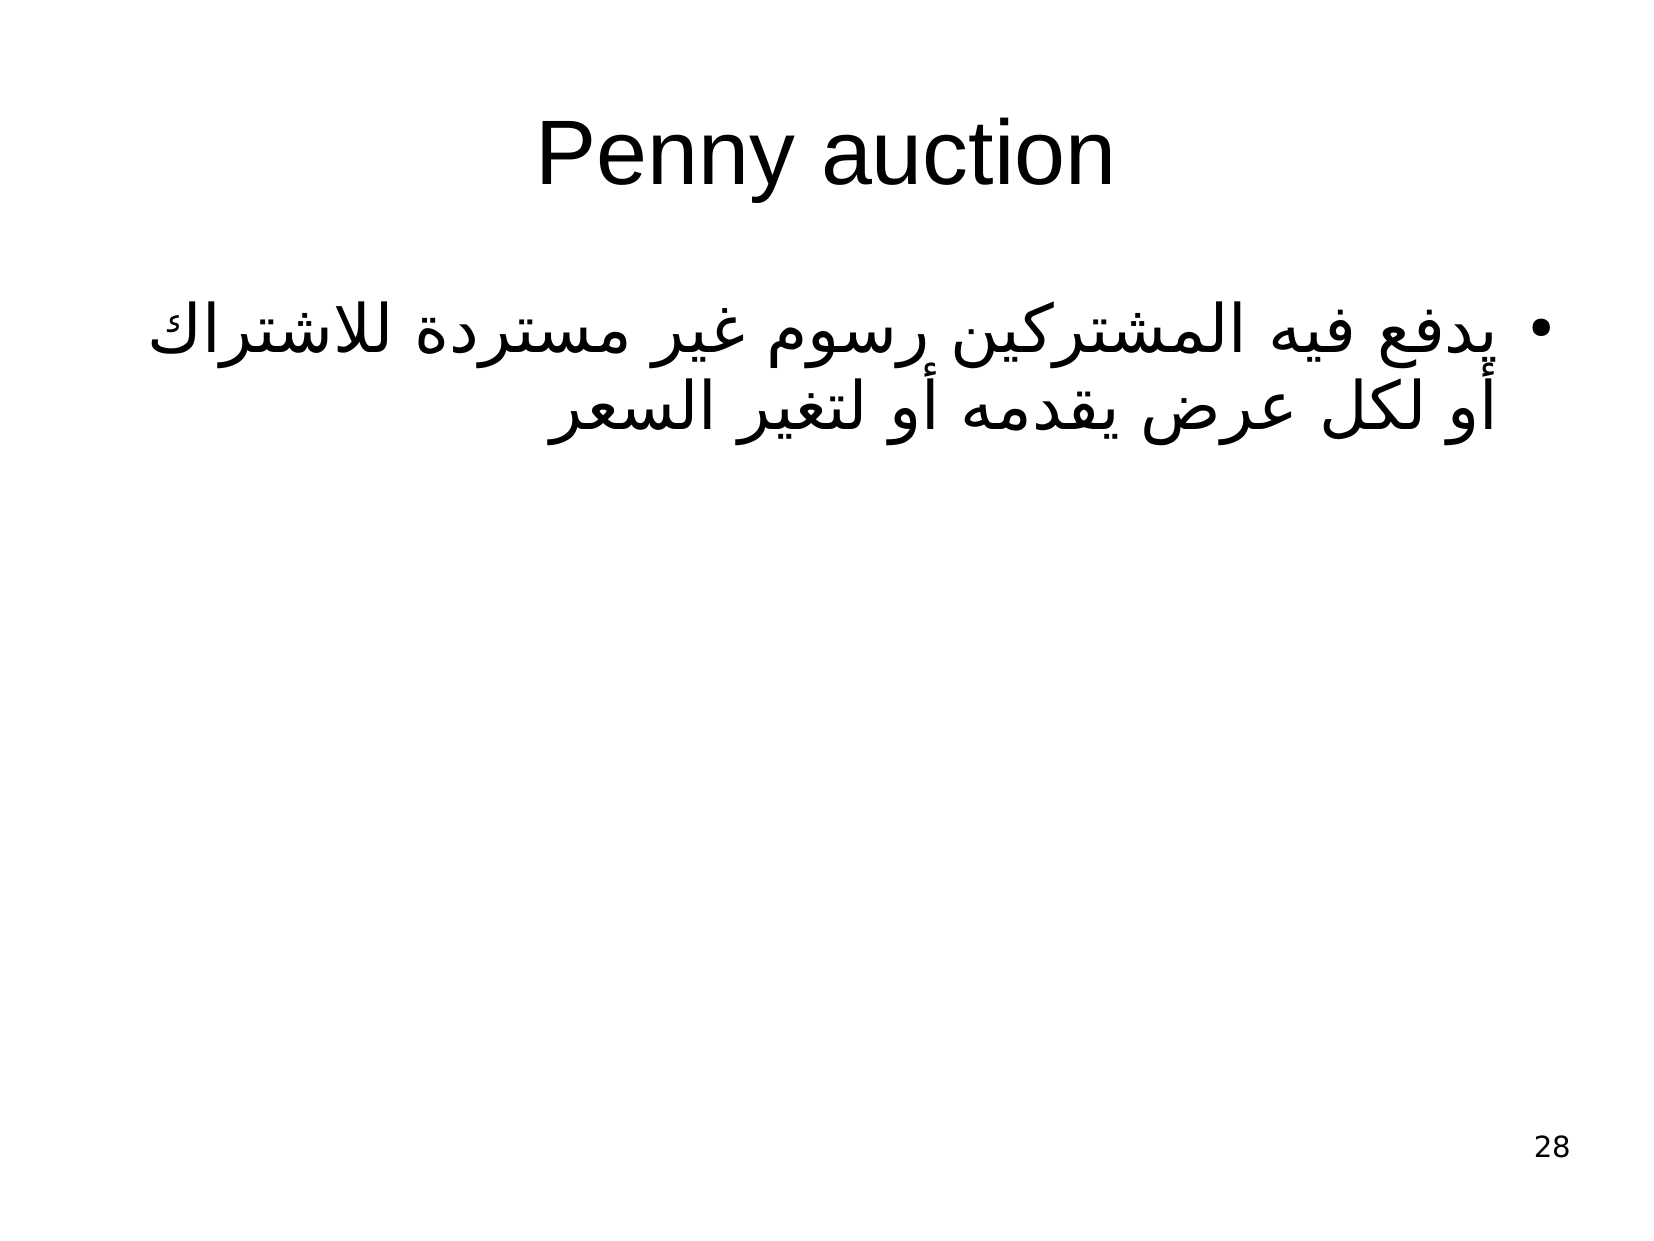

# Penny auction
يدفع فيه المشتركين رسوم غير مستردة للاشتراك أو لكل عرض يقدمه أو لتغير السعر
28